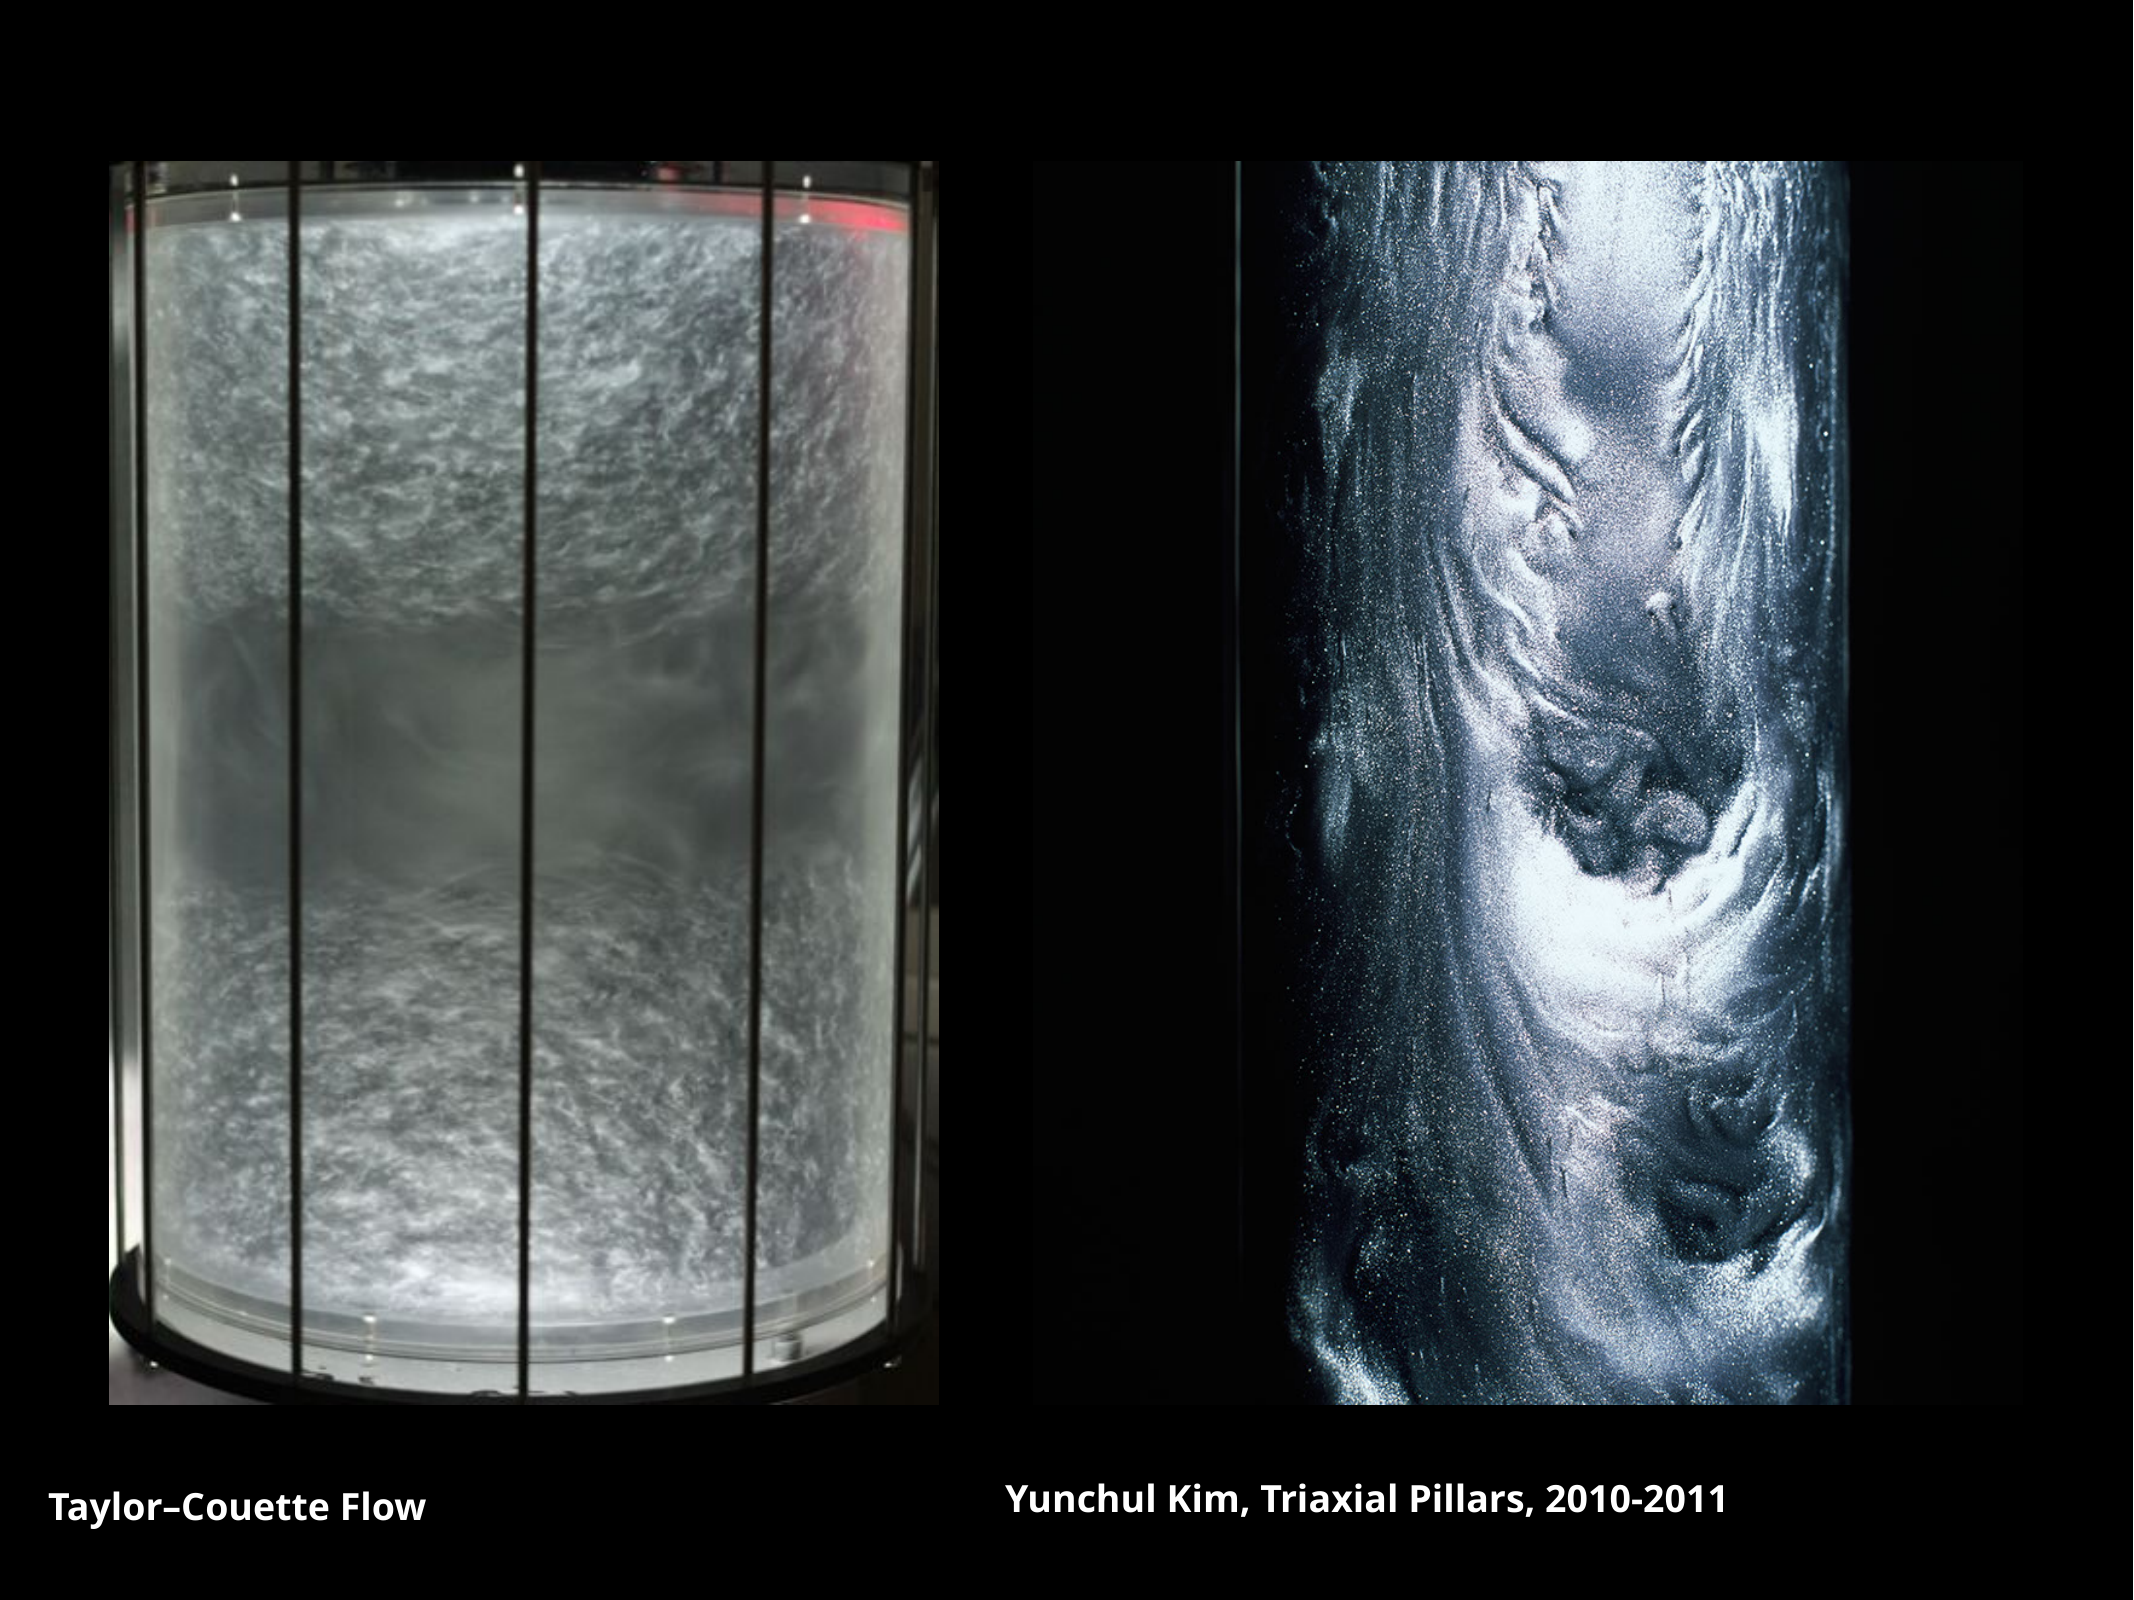

# Taylor–Couette Flow
Yunchul Kim, Triaxial Pillars, 2010-2011